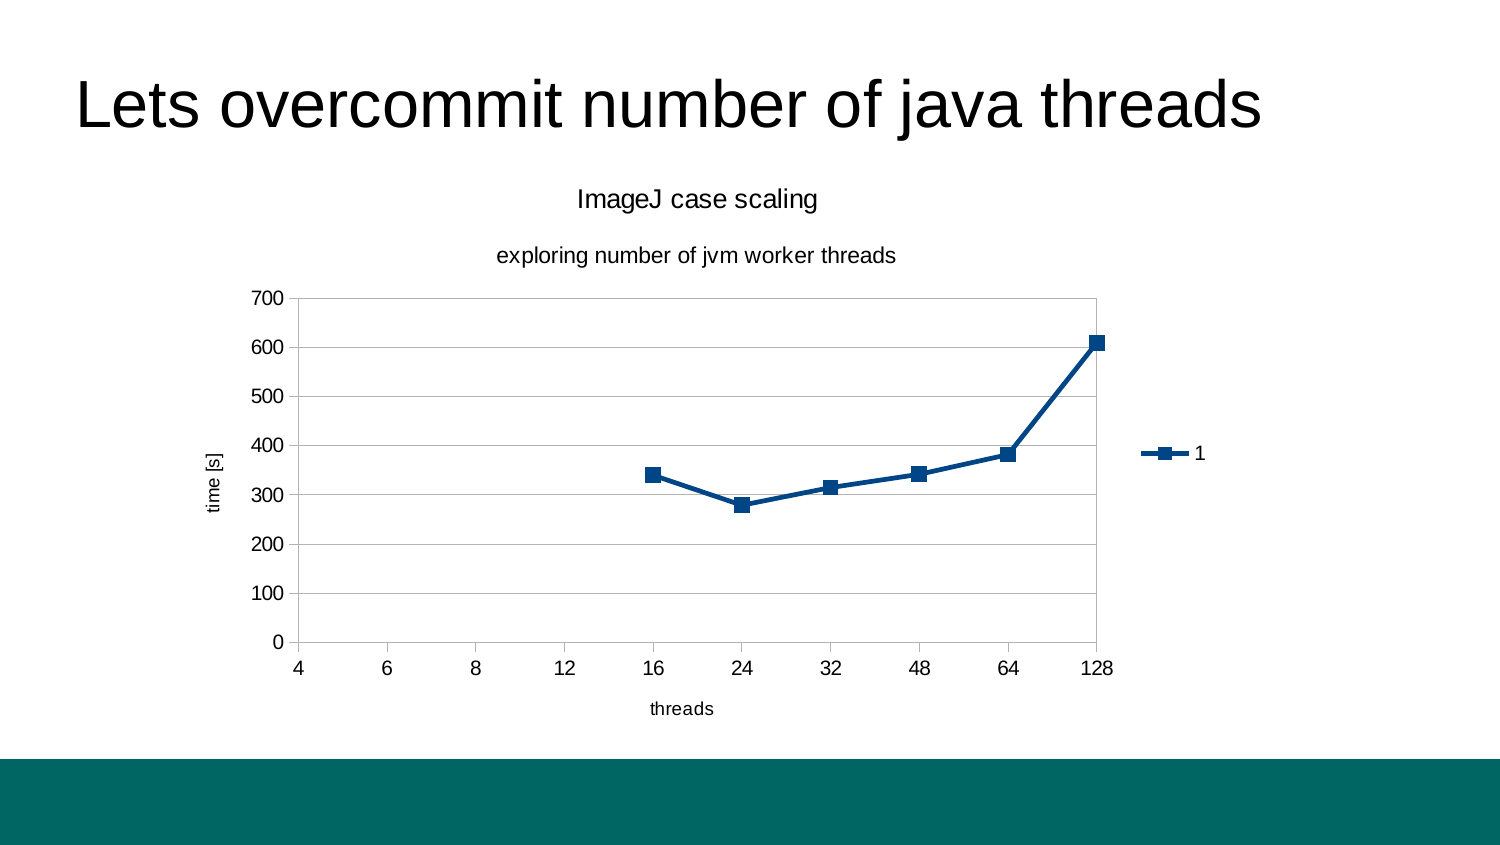

# Lets overcommit number of java threads
### Chart: ImageJ case scaling
exploring number of jvm worker threads
| Category | 1 |
|---|---|
| 4 | None |
| 6 | None |
| 8 | None |
| 12 | None |
| 16 | 340.0 |
| 24 | 279.0 |
| 32 | 315.0 |
| 48 | 342.0 |
| 64 | 382.0 |
| 128 | 610.0 |